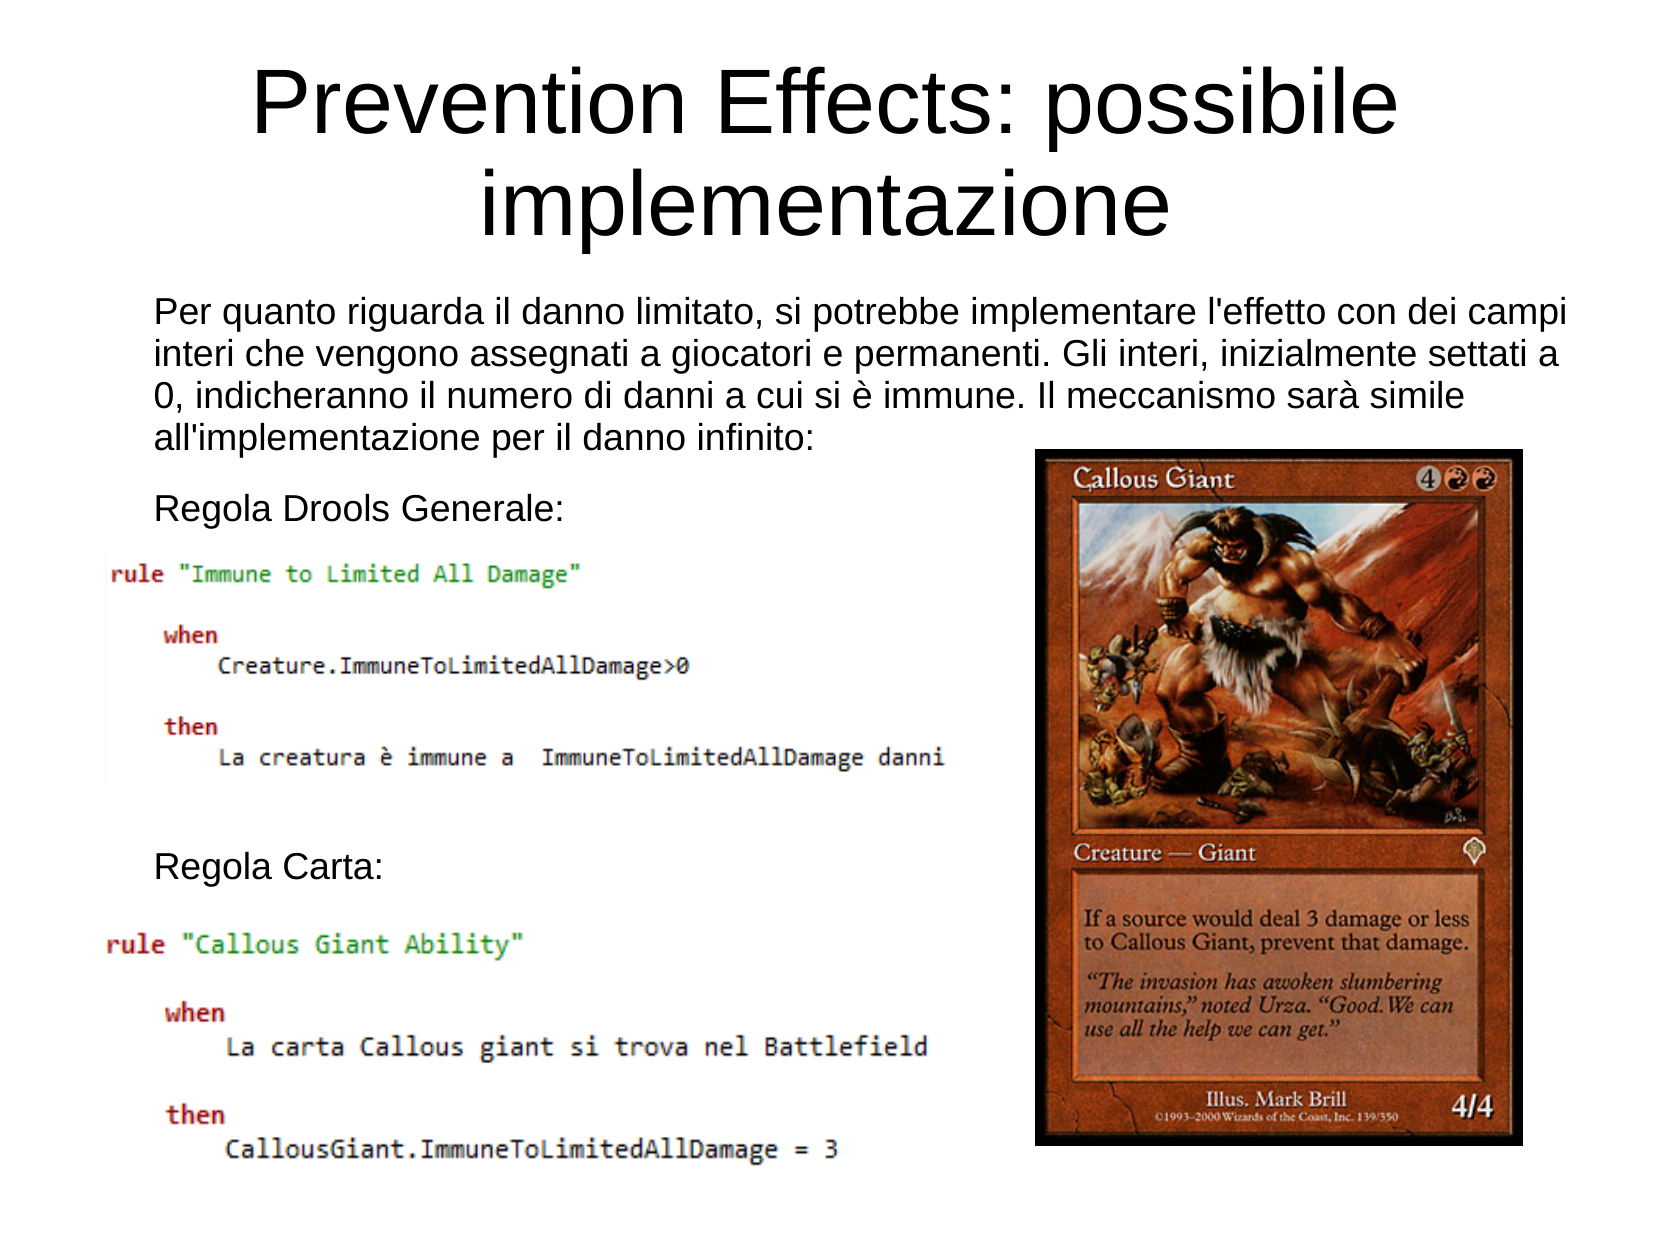

# Prevention Effects: possibile implementazione
Per quanto riguarda il danno limitato, si potrebbe implementare l'effetto con dei campi interi che vengono assegnati a giocatori e permanenti. Gli interi, inizialmente settati a 0, indicheranno il numero di danni a cui si è immune. Il meccanismo sarà simile all'implementazione per il danno infinito:
Regola Drools Generale:
Regola Carta: